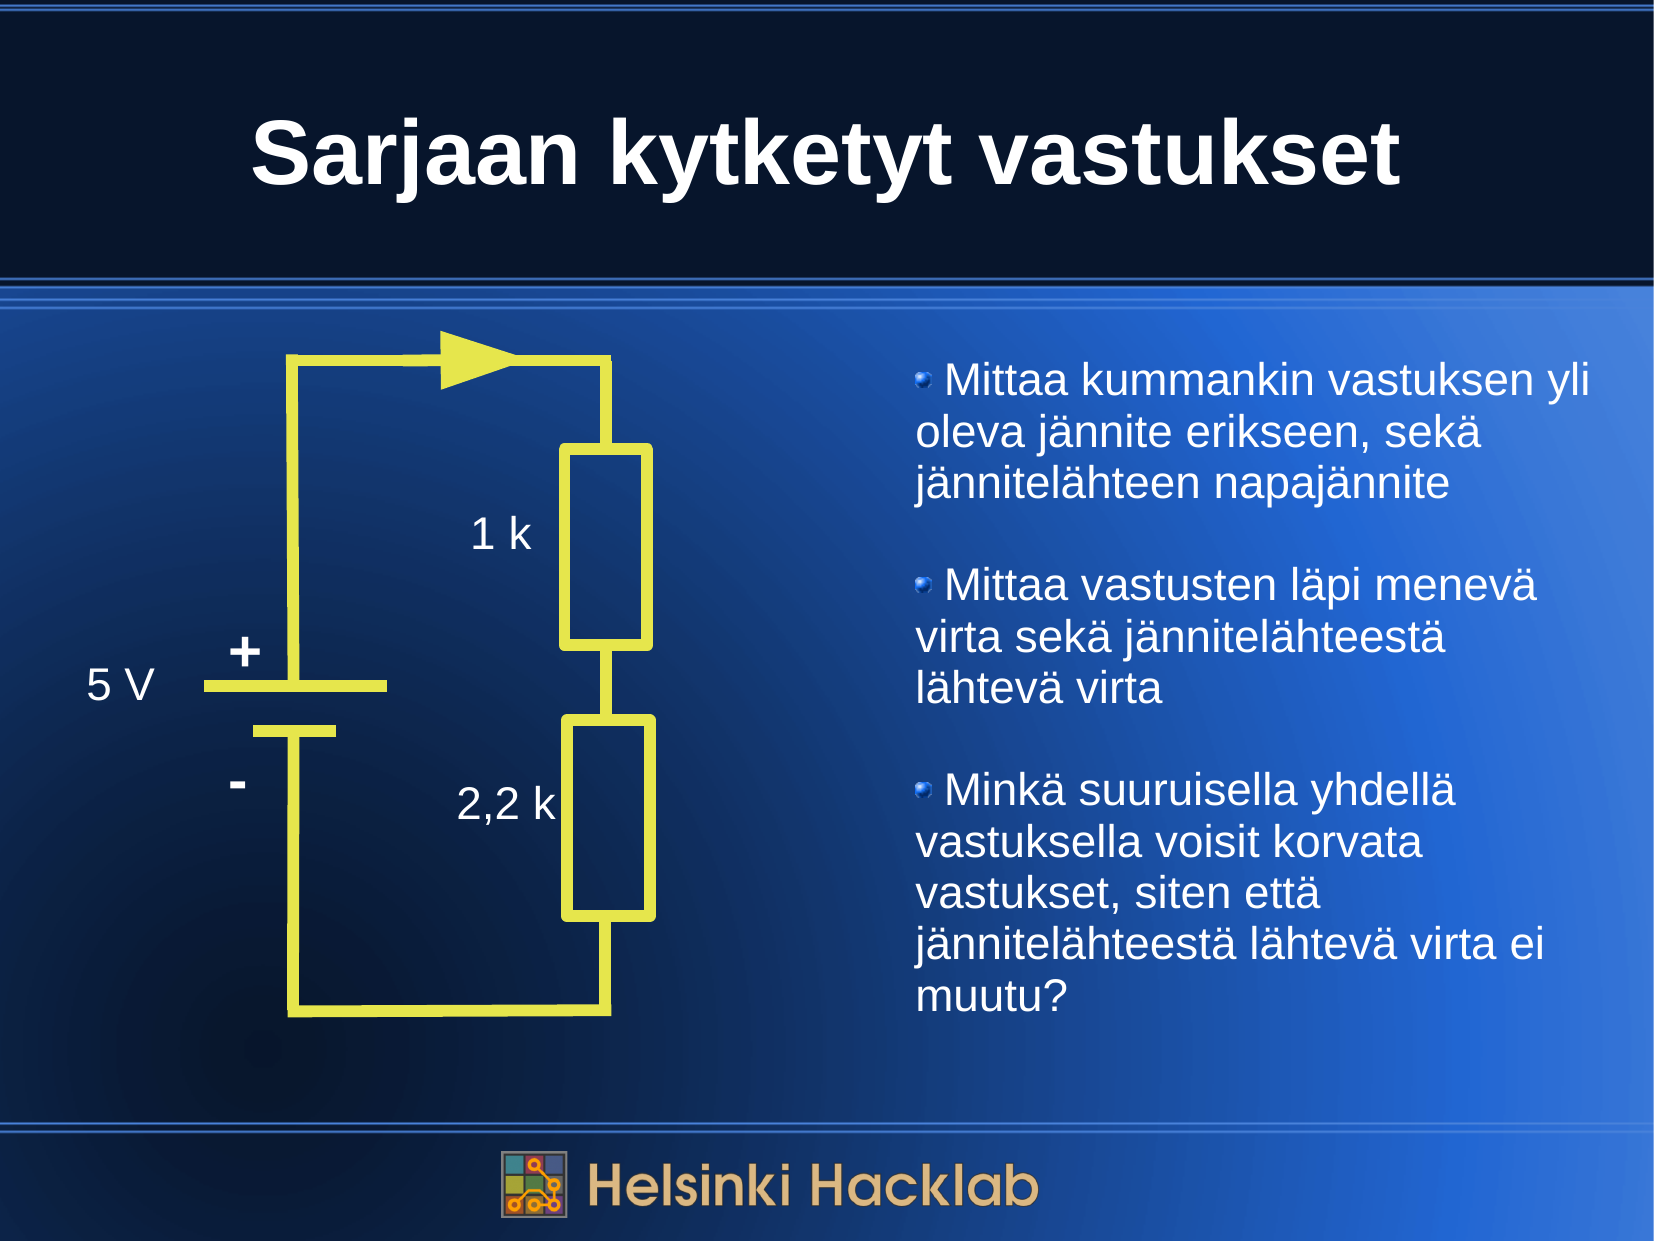

# Sarjaan kytketyt vastukset
 Mittaa kummankin vastuksen yli oleva jännite erikseen, sekä jännitelähteen napajännite
 Mittaa vastusten läpi menevä virta sekä jännitelähteestä lähtevä virta
 Minkä suuruisella yhdellä vastuksella voisit korvata vastukset, siten että jännitelähteestä lähtevä virta ei muutu?
1 k
+
5 V
-
 2,2 k